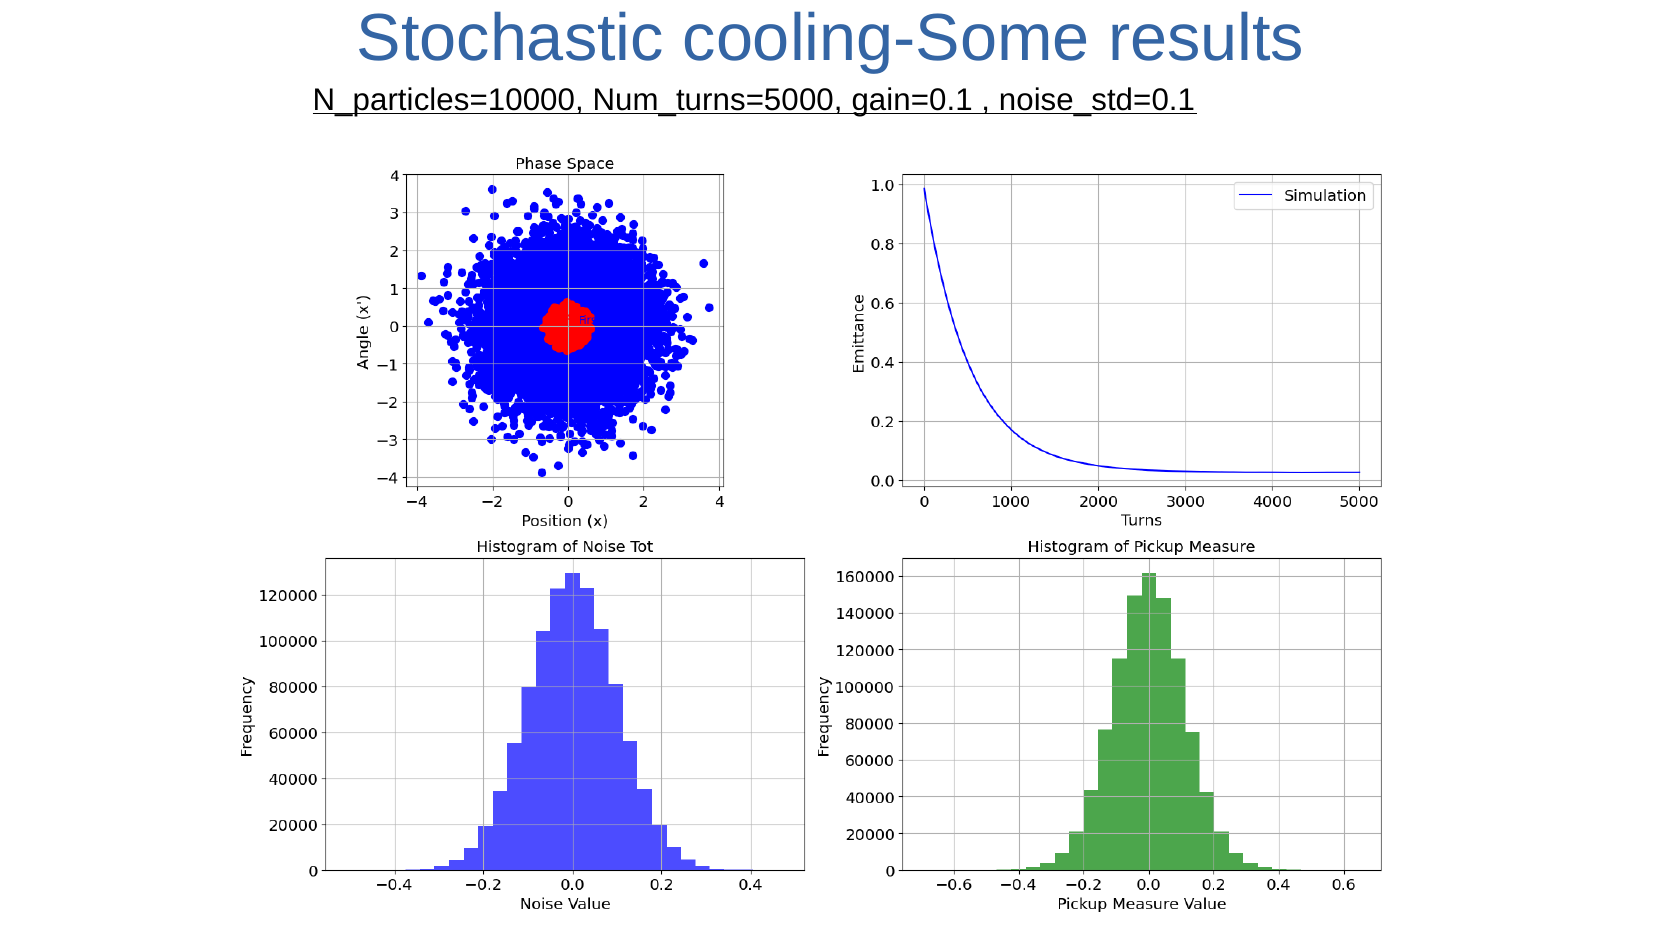

# Stochastic cooling-Some results
N_particles=10000, Num_turns=5000, gain=0.1 , noise_std=0.1